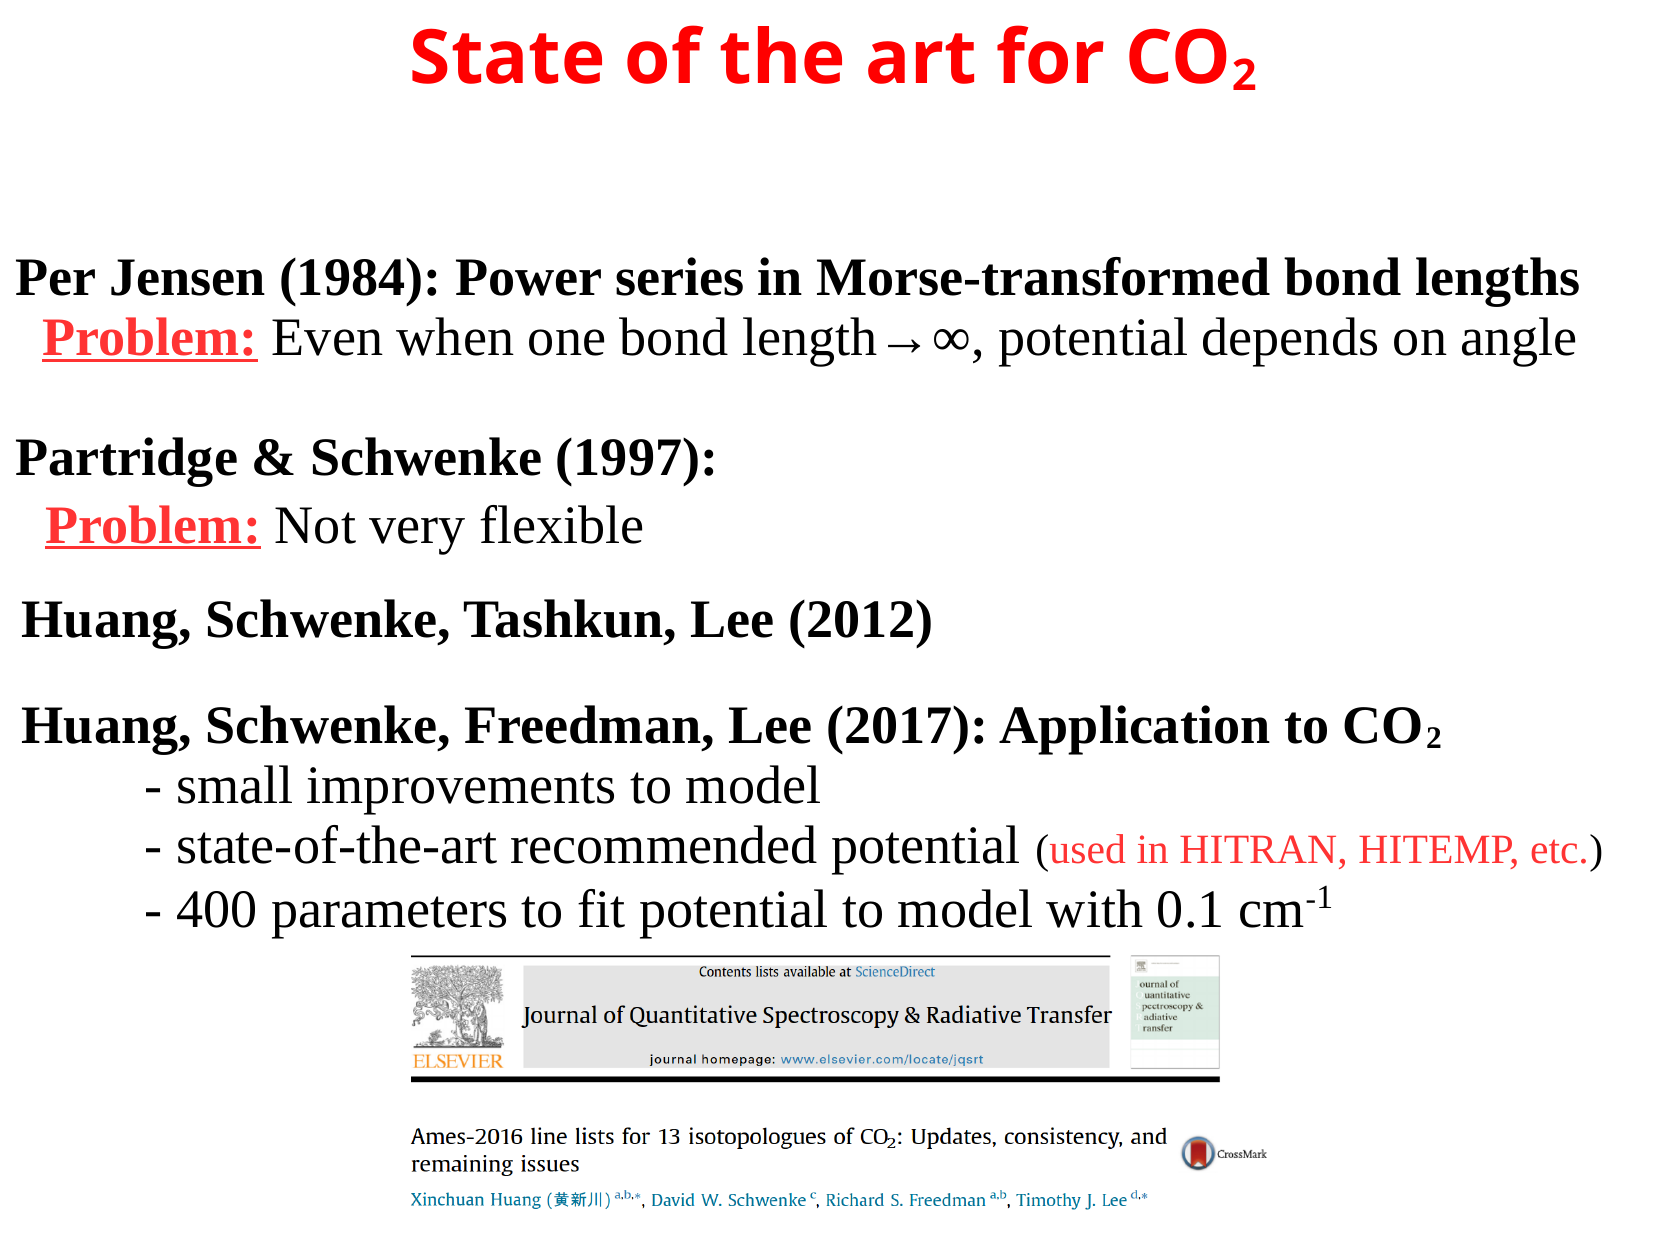

Per Jensen (1984): Power series in Morse-transformed bond lengths
 Problem: Even when one bond length→∞, potential depends on angle
Partridge & Schwenke (1997):
#
State of the art for CO2
 Problem: Not very flexible
 Huang, Schwenke, Tashkun, Lee (2012)
 Huang, Schwenke, Freedman, Lee (2017): Application to CO2
		- small improvements to model
		- state-of-the-art recommended potential (used in HITRAN, HITEMP, etc.)
		- 400 parameters to fit potential to model with 0.1 cm-1